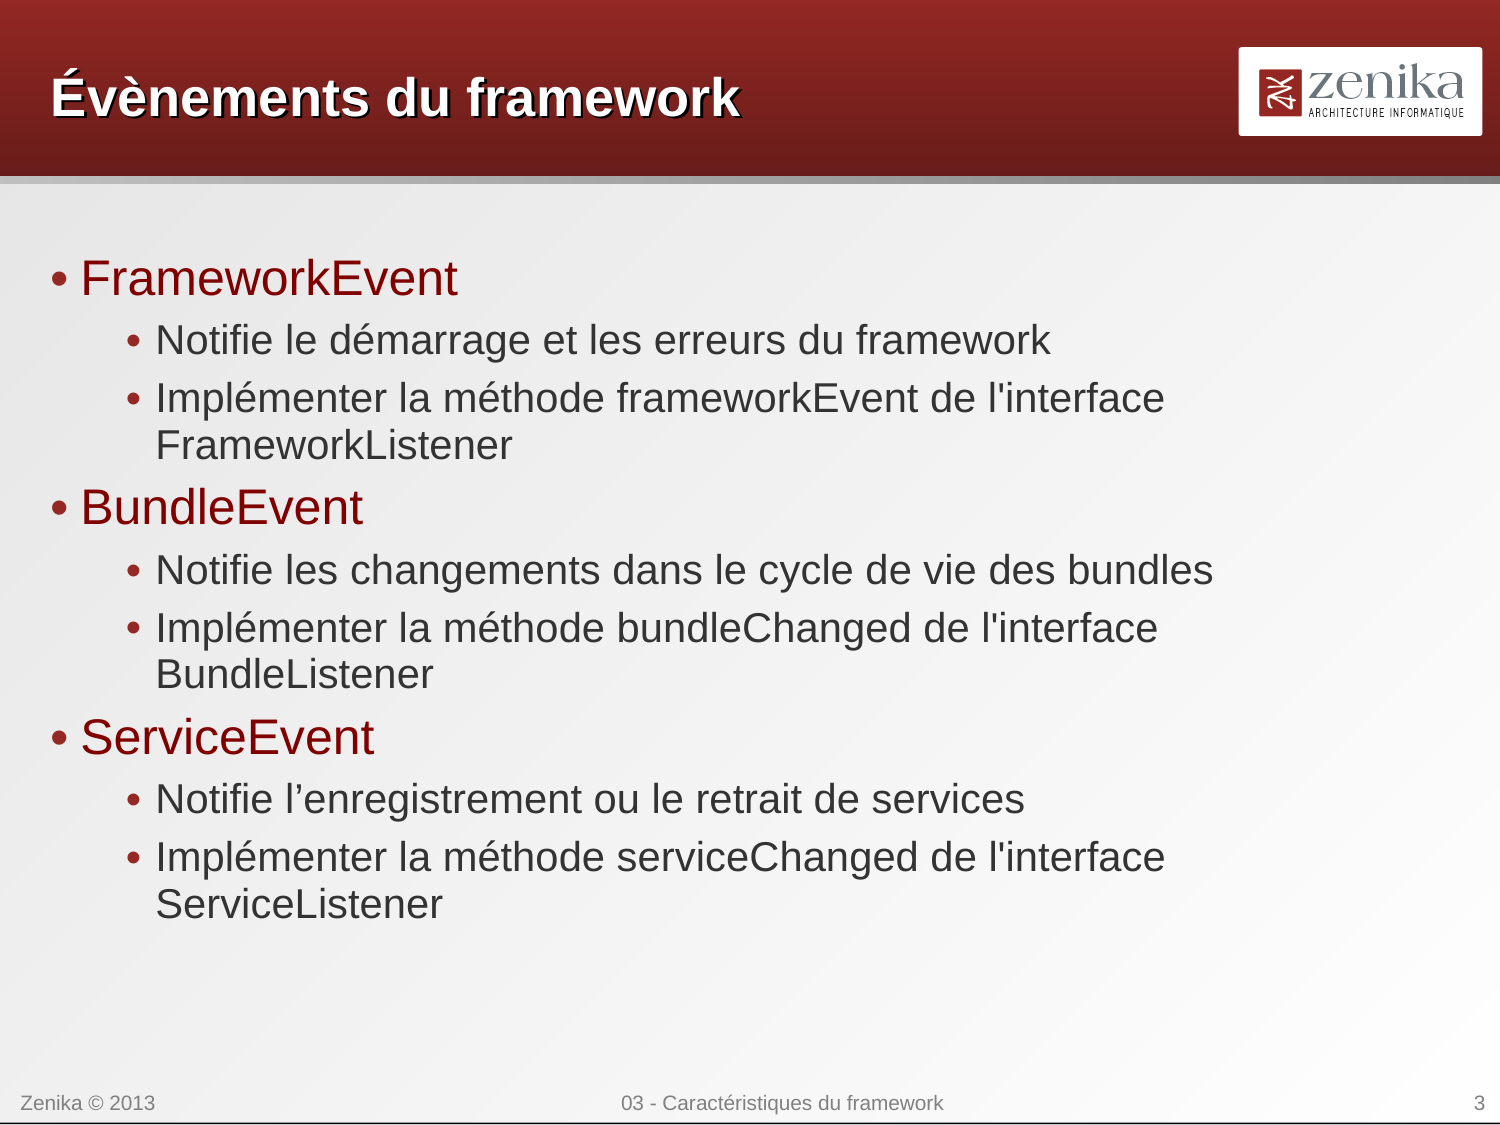

# Évènements du framework
FrameworkEvent
Notifie le démarrage et les erreurs du framework
Implémenter la méthode frameworkEvent de l'interface FrameworkListener
BundleEvent
Notifie les changements dans le cycle de vie des bundles
Implémenter la méthode bundleChanged de l'interface BundleListener
ServiceEvent
Notifie l’enregistrement ou le retrait de services
Implémenter la méthode serviceChanged de l'interface ServiceListener